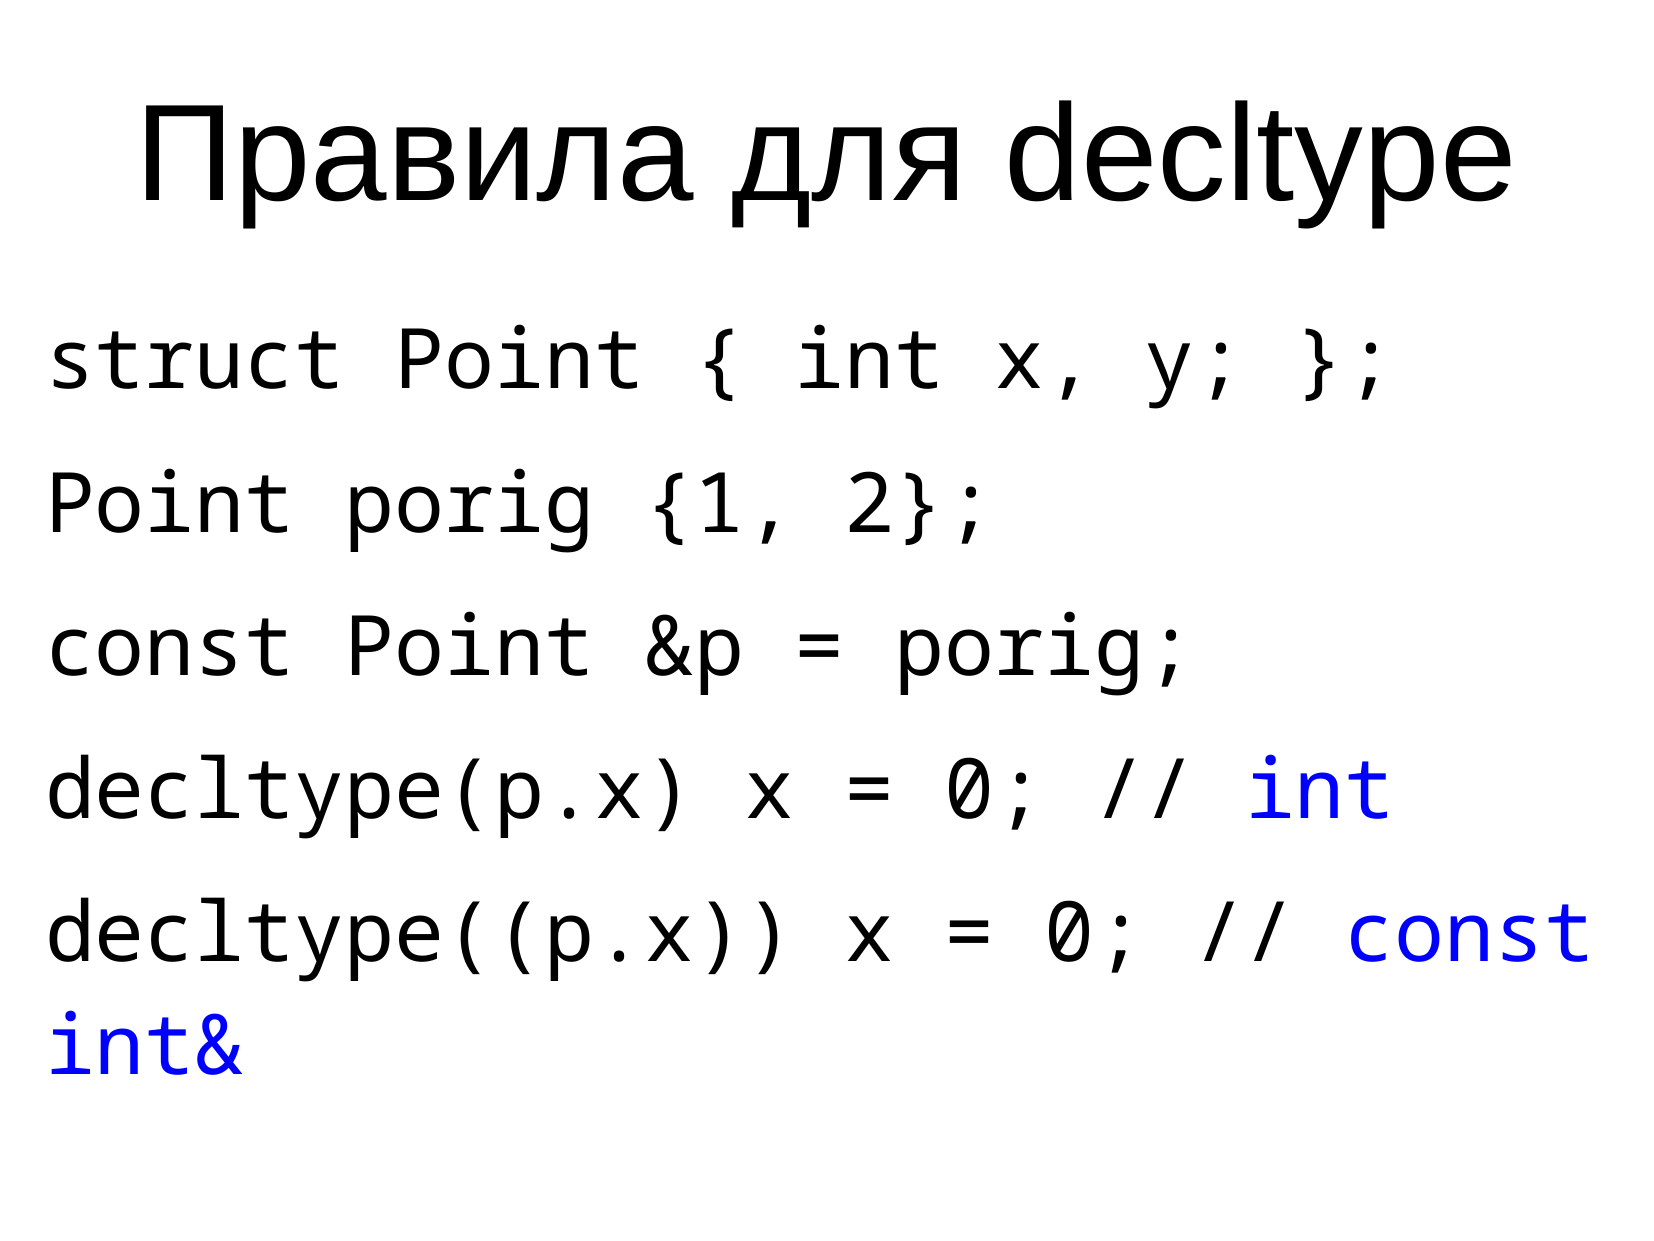

# Правила для decltype
struct Point { int x, y; };
Point porig {1, 2};
const Point &p = porig;
decltype(p.x) x = 0; // int
decltype((p.x)) x = 0; // const int&